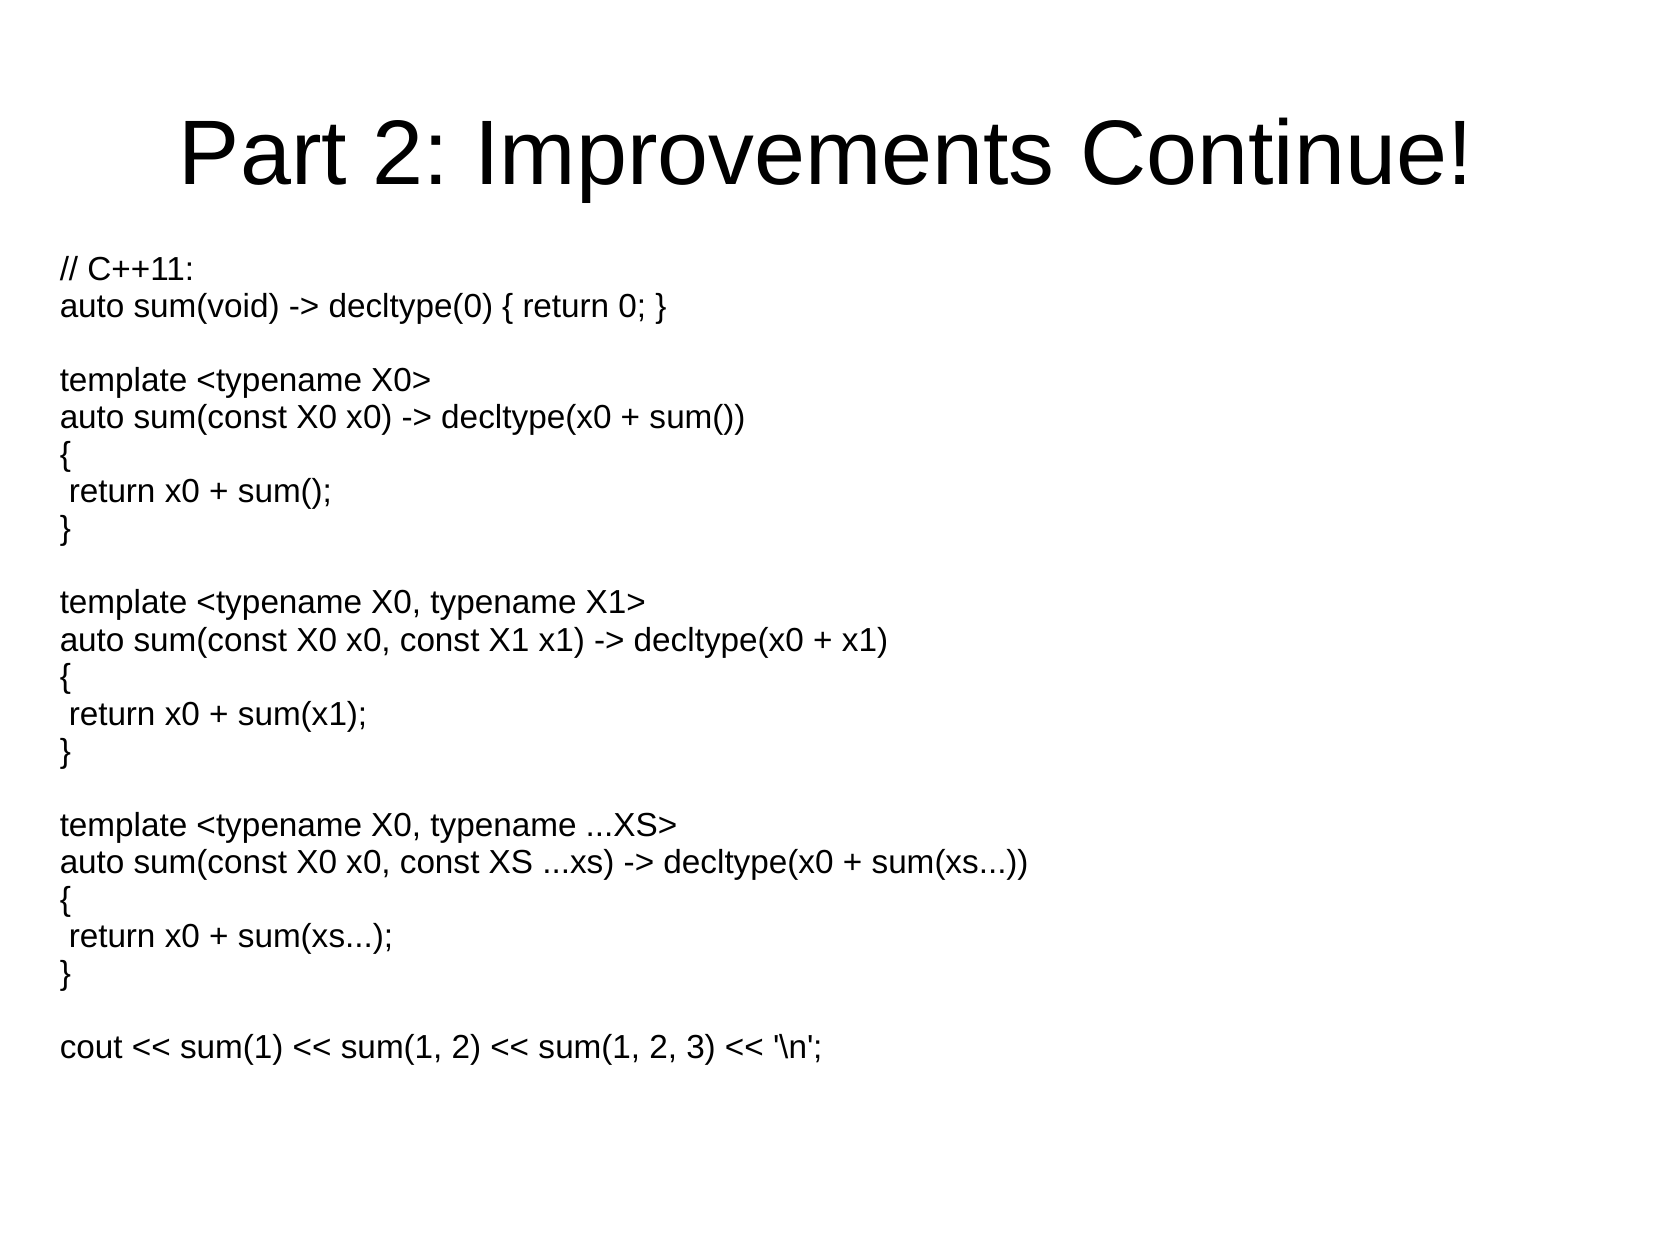

# Part 2: Improvements Continue!
// C++11:
auto sum(void) -> decltype(0) { return 0; }
template <typename X0>
auto sum(const X0 x0) -> decltype(x0 + sum())
{
 return x0 + sum();
}
template <typename X0, typename X1>
auto sum(const X0 x0, const X1 x1) -> decltype(x0 + x1)
{
 return x0 + sum(x1);
}
template <typename X0, typename ...XS>
auto sum(const X0 x0, const XS ...xs) -> decltype(x0 + sum(xs...))
{
 return x0 + sum(xs...);
}
cout << sum(1) << sum(1, 2) << sum(1, 2, 3) << '\n';